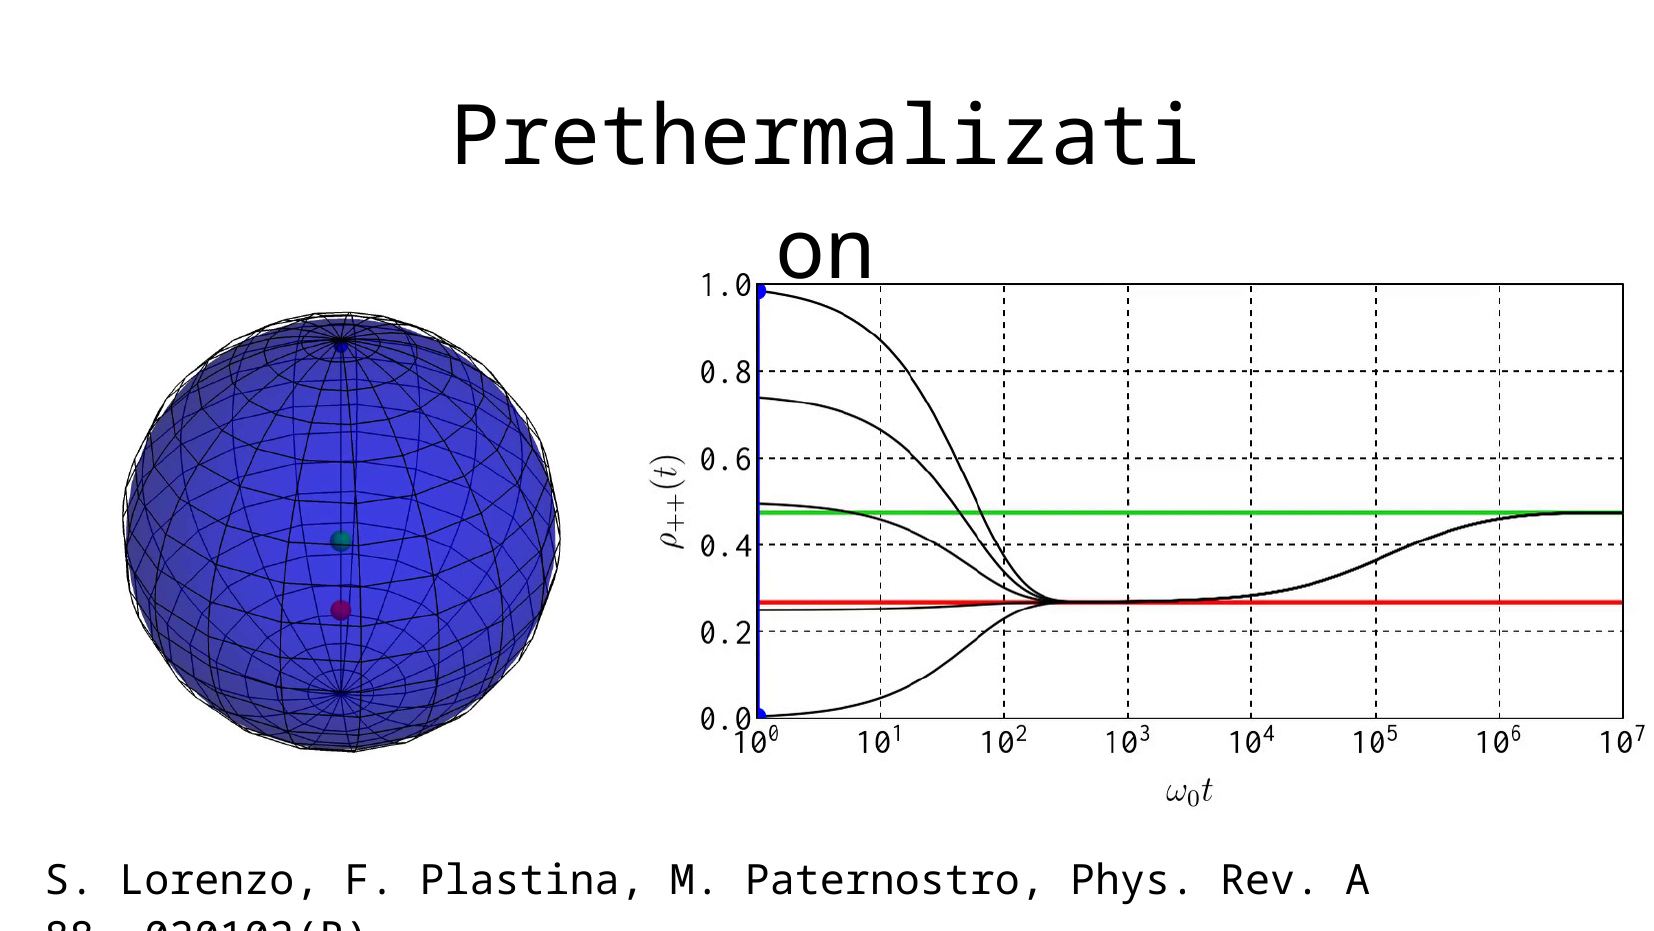

Prethermalization
S. Lorenzo, F. Plastina, M. Paternostro, Phys. Rev. A 88, 020102(R)